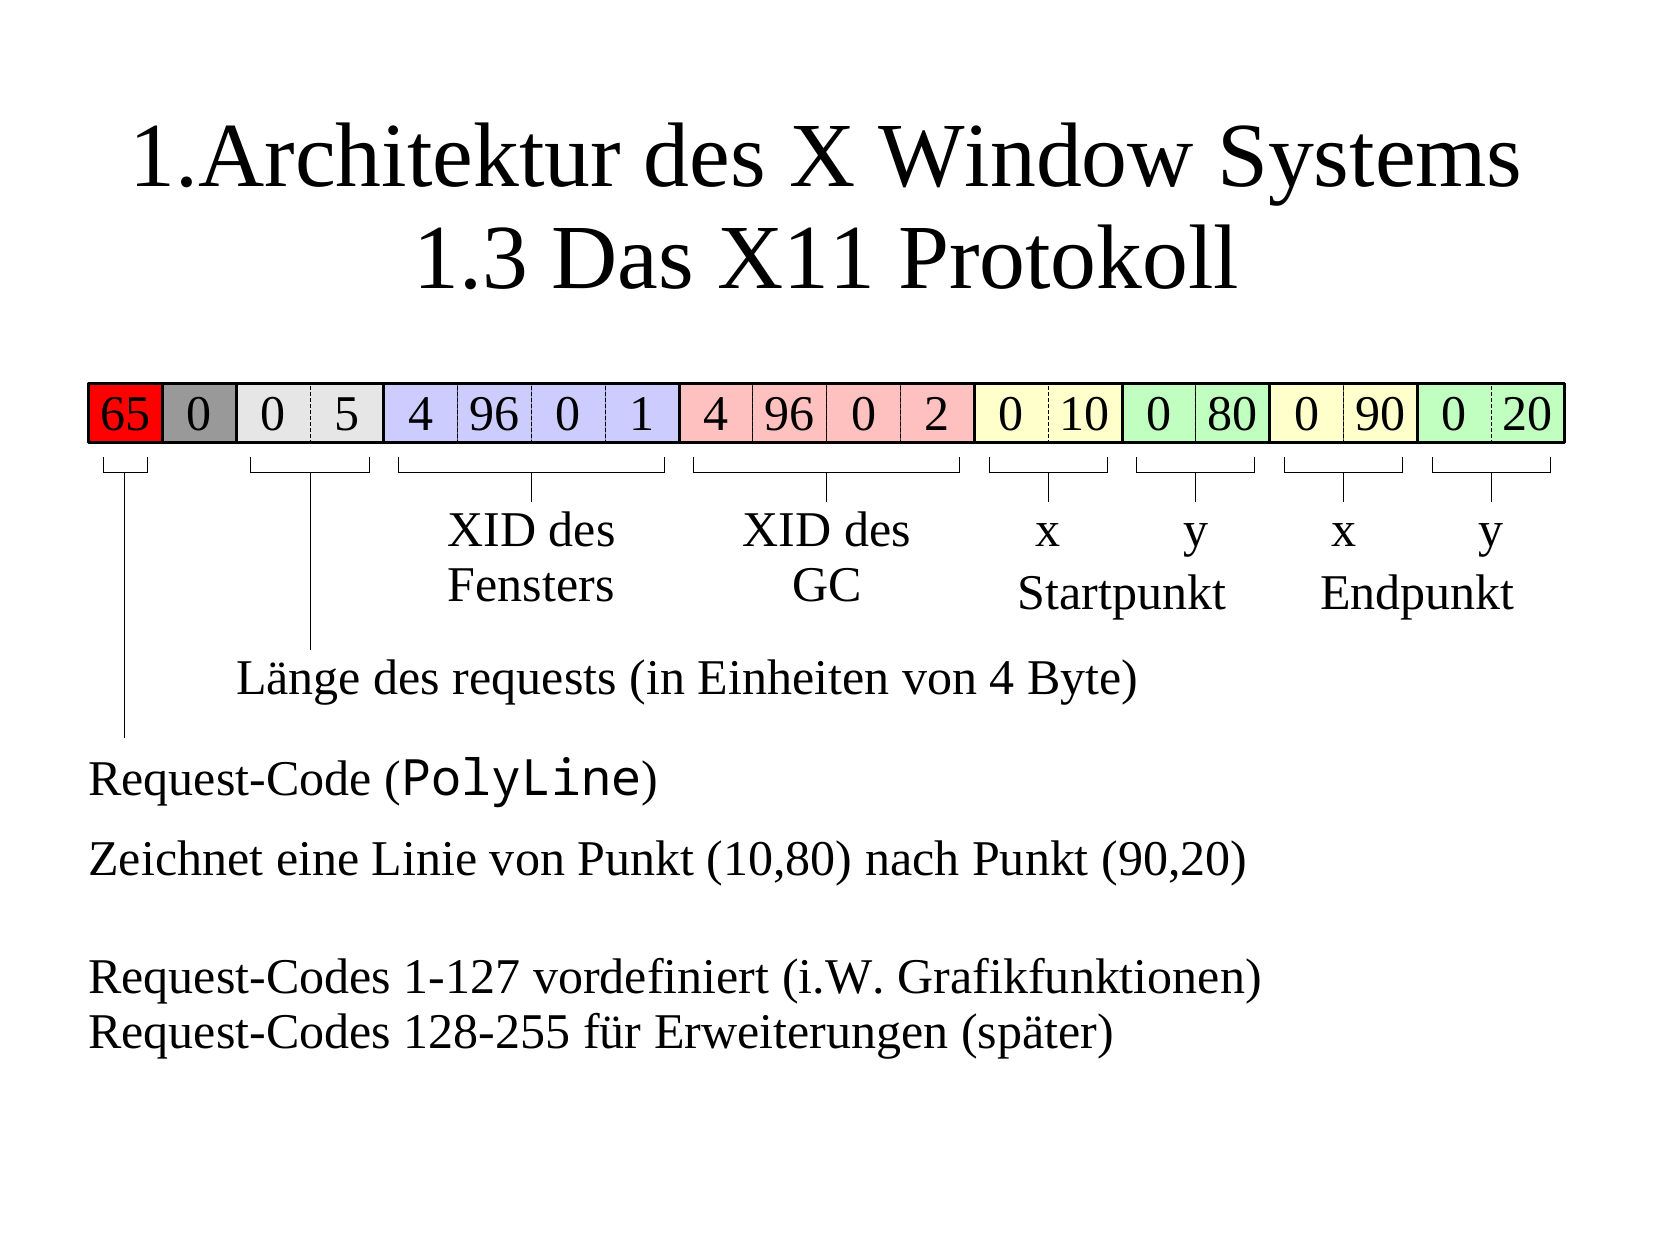

# 1.Architektur des X Window Systems 1.3 Das X11 Protokoll
65
0
0
5
4
96
0
1
4
96
0
2
0
10
0
80
0
90
0
20
XID des
Fensters
XID des
GC
x
y
x
y
Startpunkt
Endpunkt
Länge des requests (in Einheiten von 4 Byte)
Request-Code (PolyLine)
Zeichnet eine Linie von Punkt (10,80) nach Punkt (90,20)
Request-Codes 1-127 vordefiniert (i.W. Grafikfunktionen)
Request-Codes 128-255 für Erweiterungen (später)